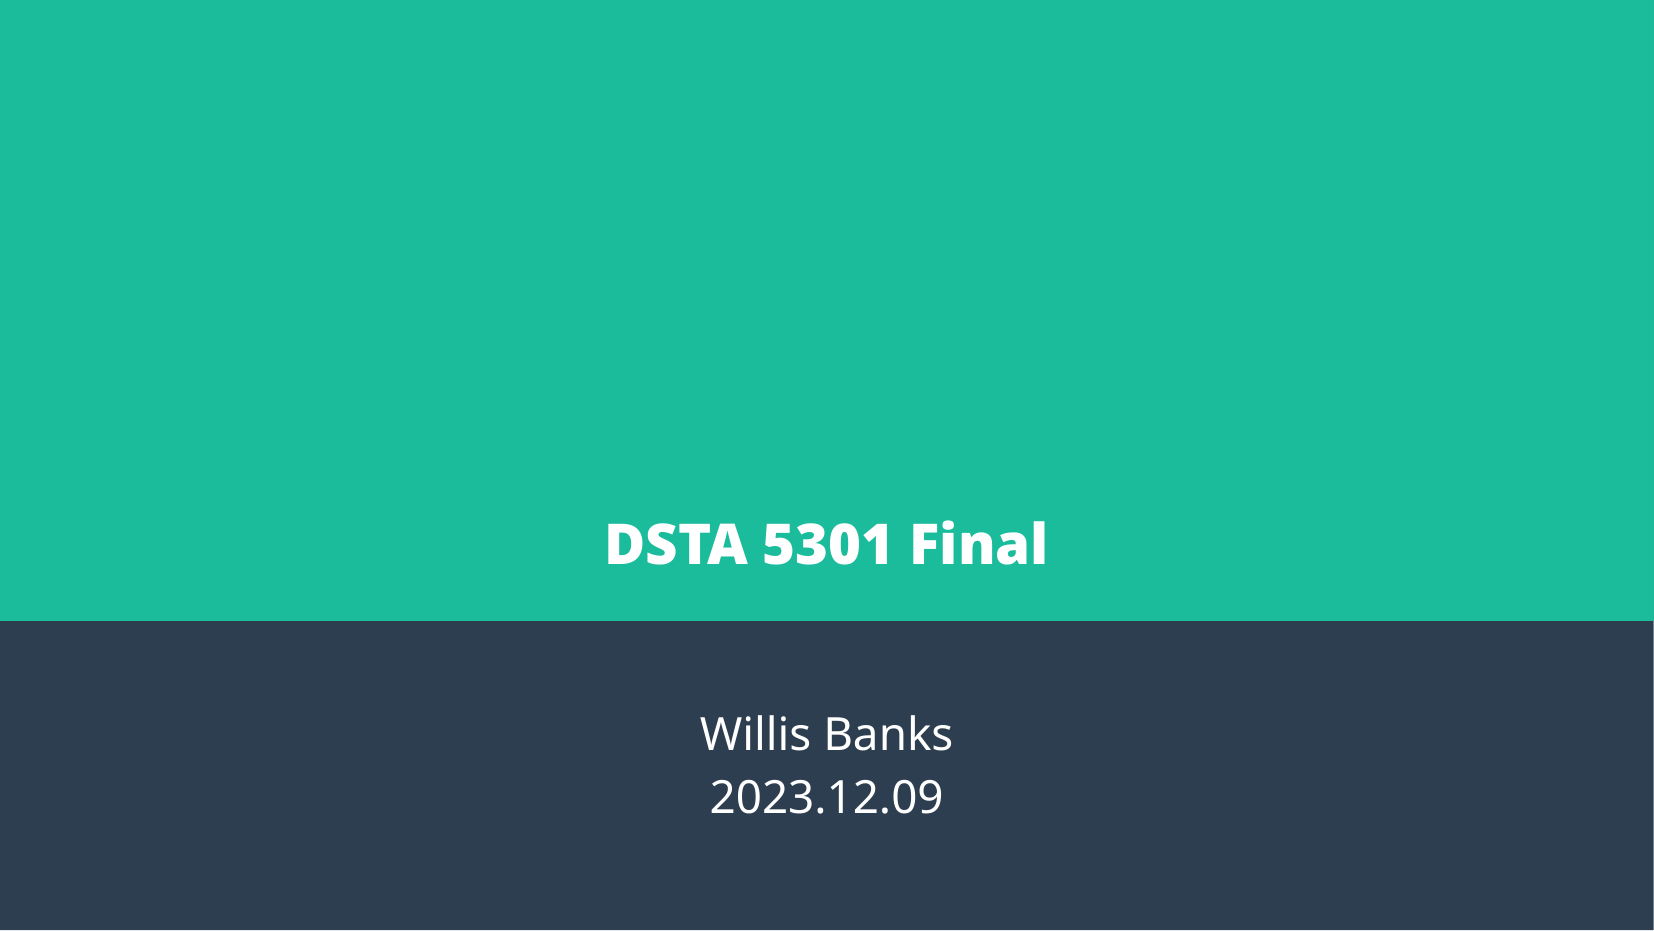

# DSTA 5301 Final
Willis Banks
2023.12.09